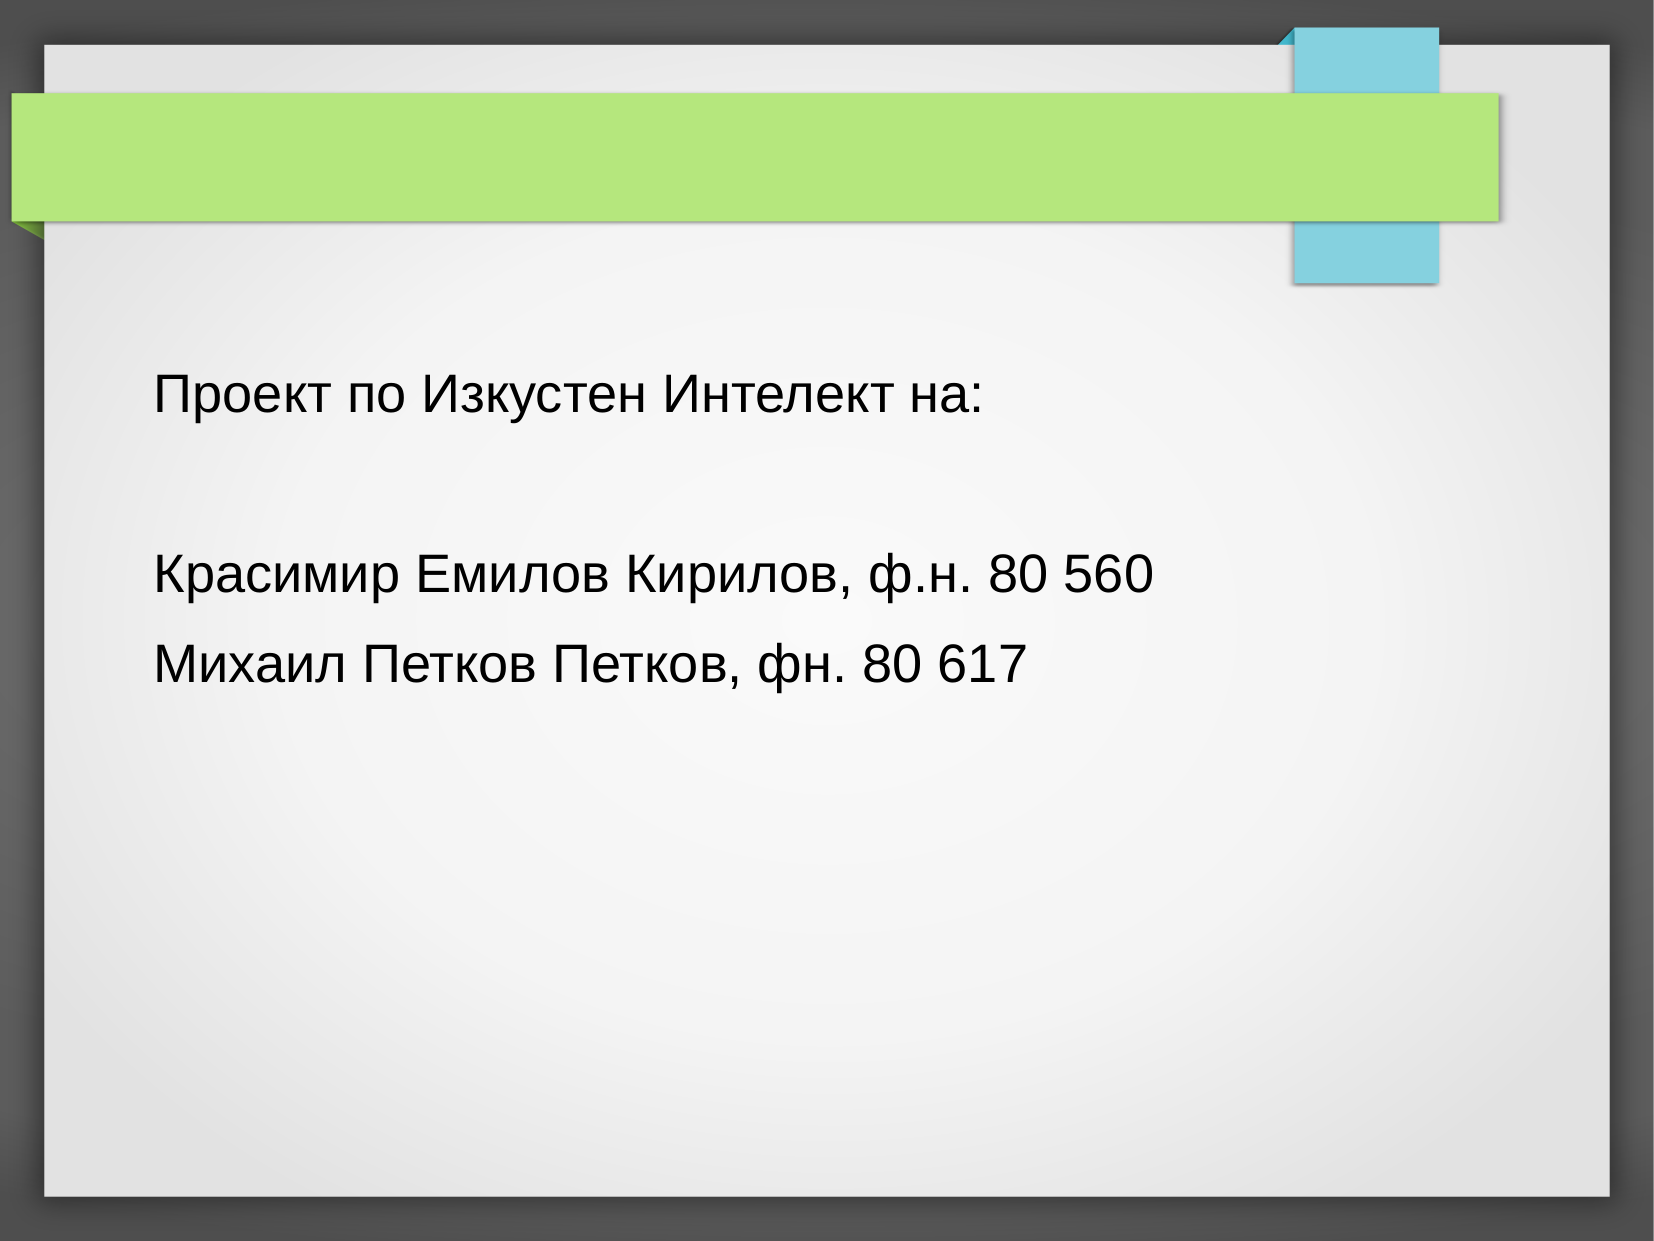

# Проект по Изкустен Интелект на:
Красимир Емилов Кирилов, ф.н. 80 560
Михаил Петков Петков, фн. 80 617